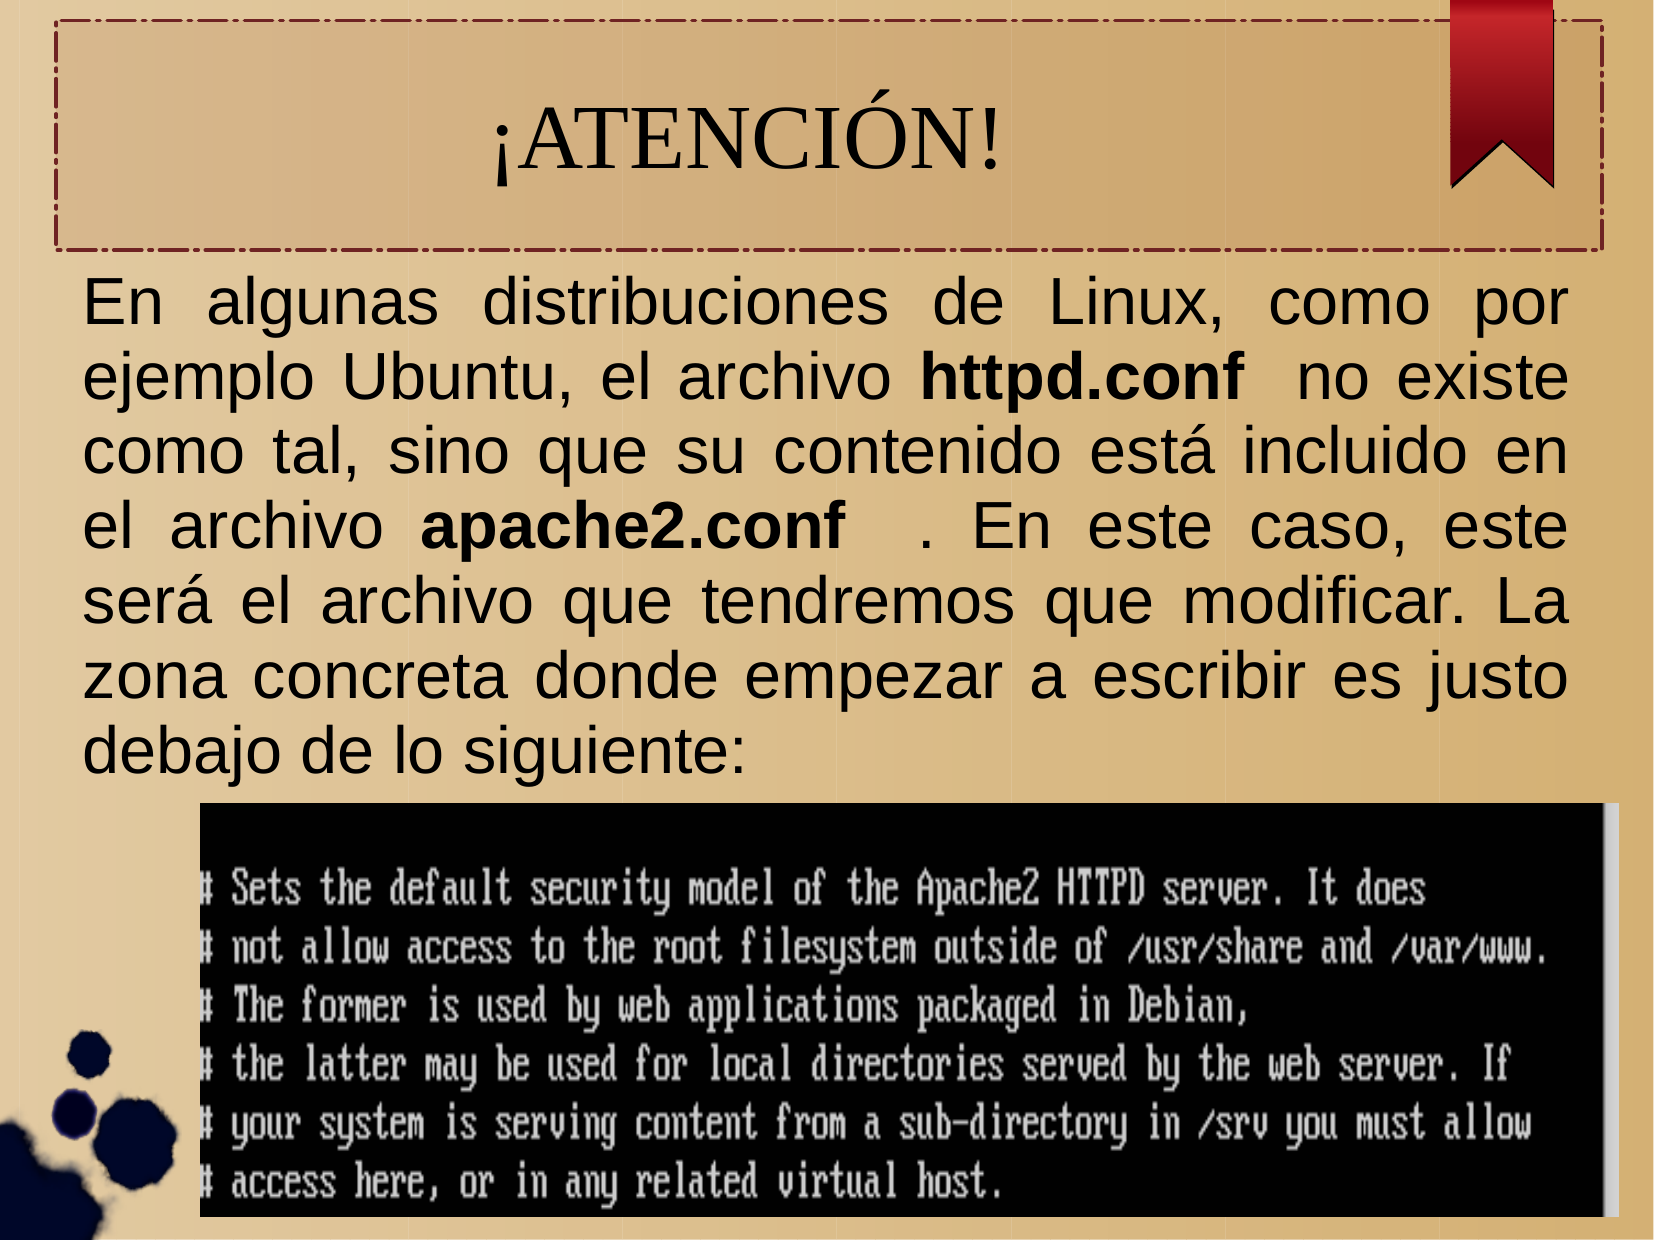

# ¡ATENCIÓN!
En algunas distribuciones de Linux, como por ejemplo Ubuntu, el archivo httpd.conf no existe como tal, sino que su contenido está incluido en el archivo apache2.conf . En este caso, este será el archivo que tendremos que modificar. La zona concreta donde empezar a escribir es justo debajo de lo siguiente: